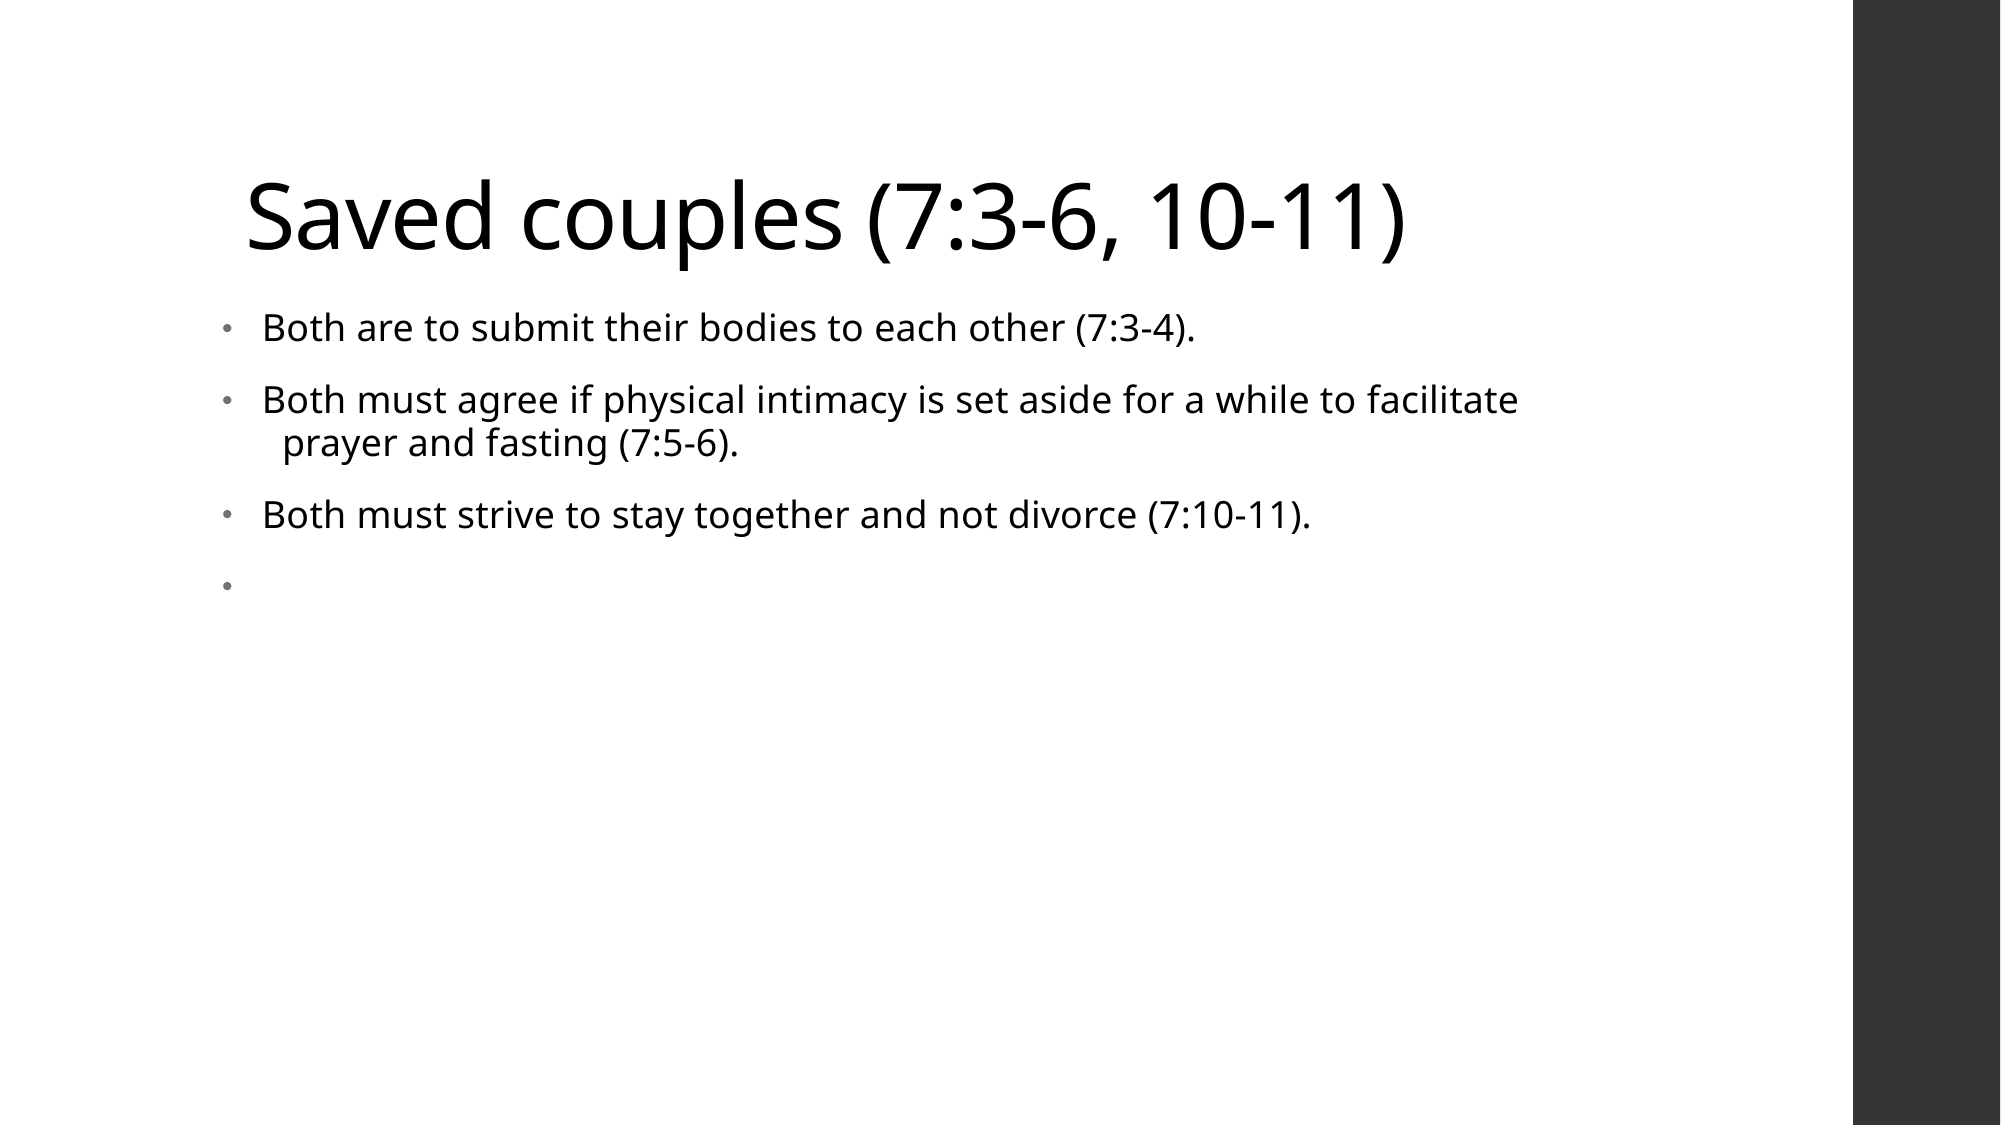

# Saved couples (7:3-6, 10-11)
 Both are to submit their bodies to each other (7:3-4).
 Both must agree if physical intimacy is set aside for a while to facilitate prayer and fasting (7:5-6).
 Both must strive to stay together and not divorce (7:10-11).